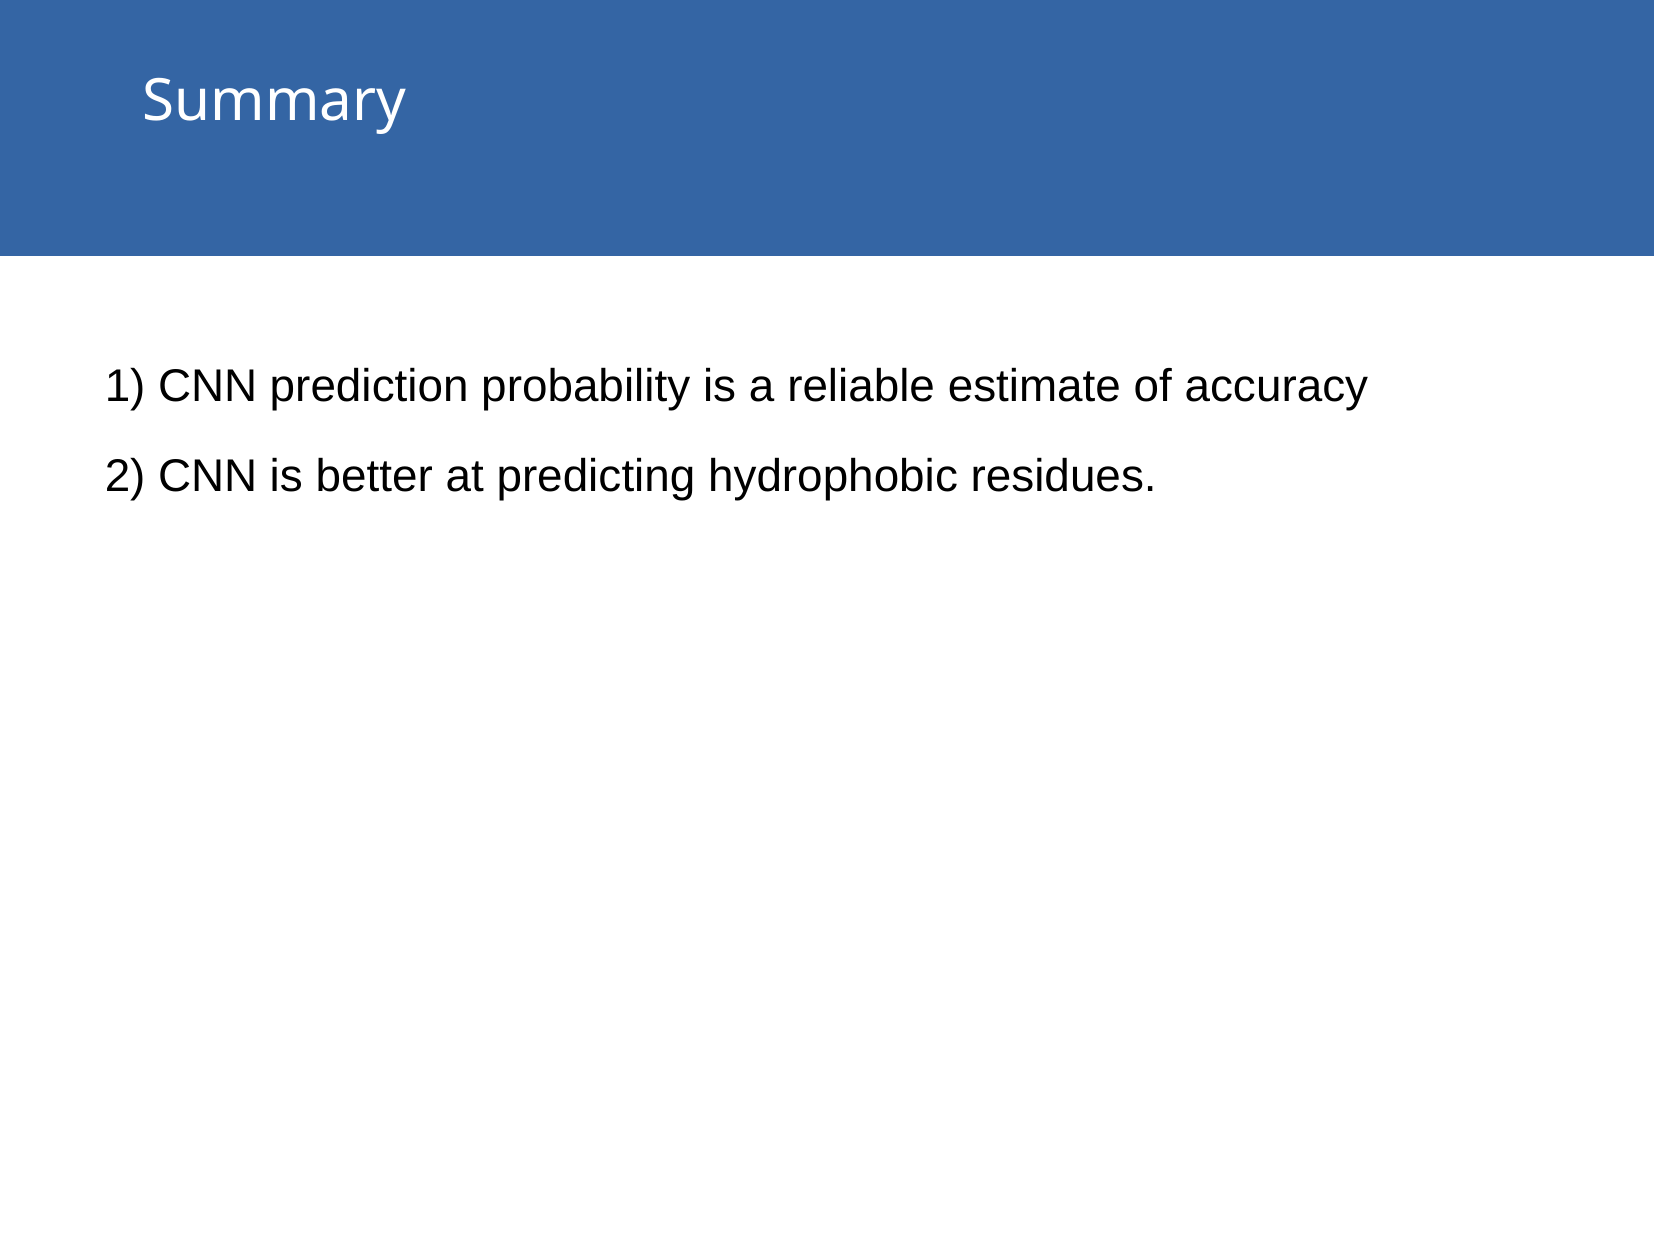

Summary
 CNN prediction probability is a reliable estimate of accuracy
 CNN is better at predicting hydrophobic residues.